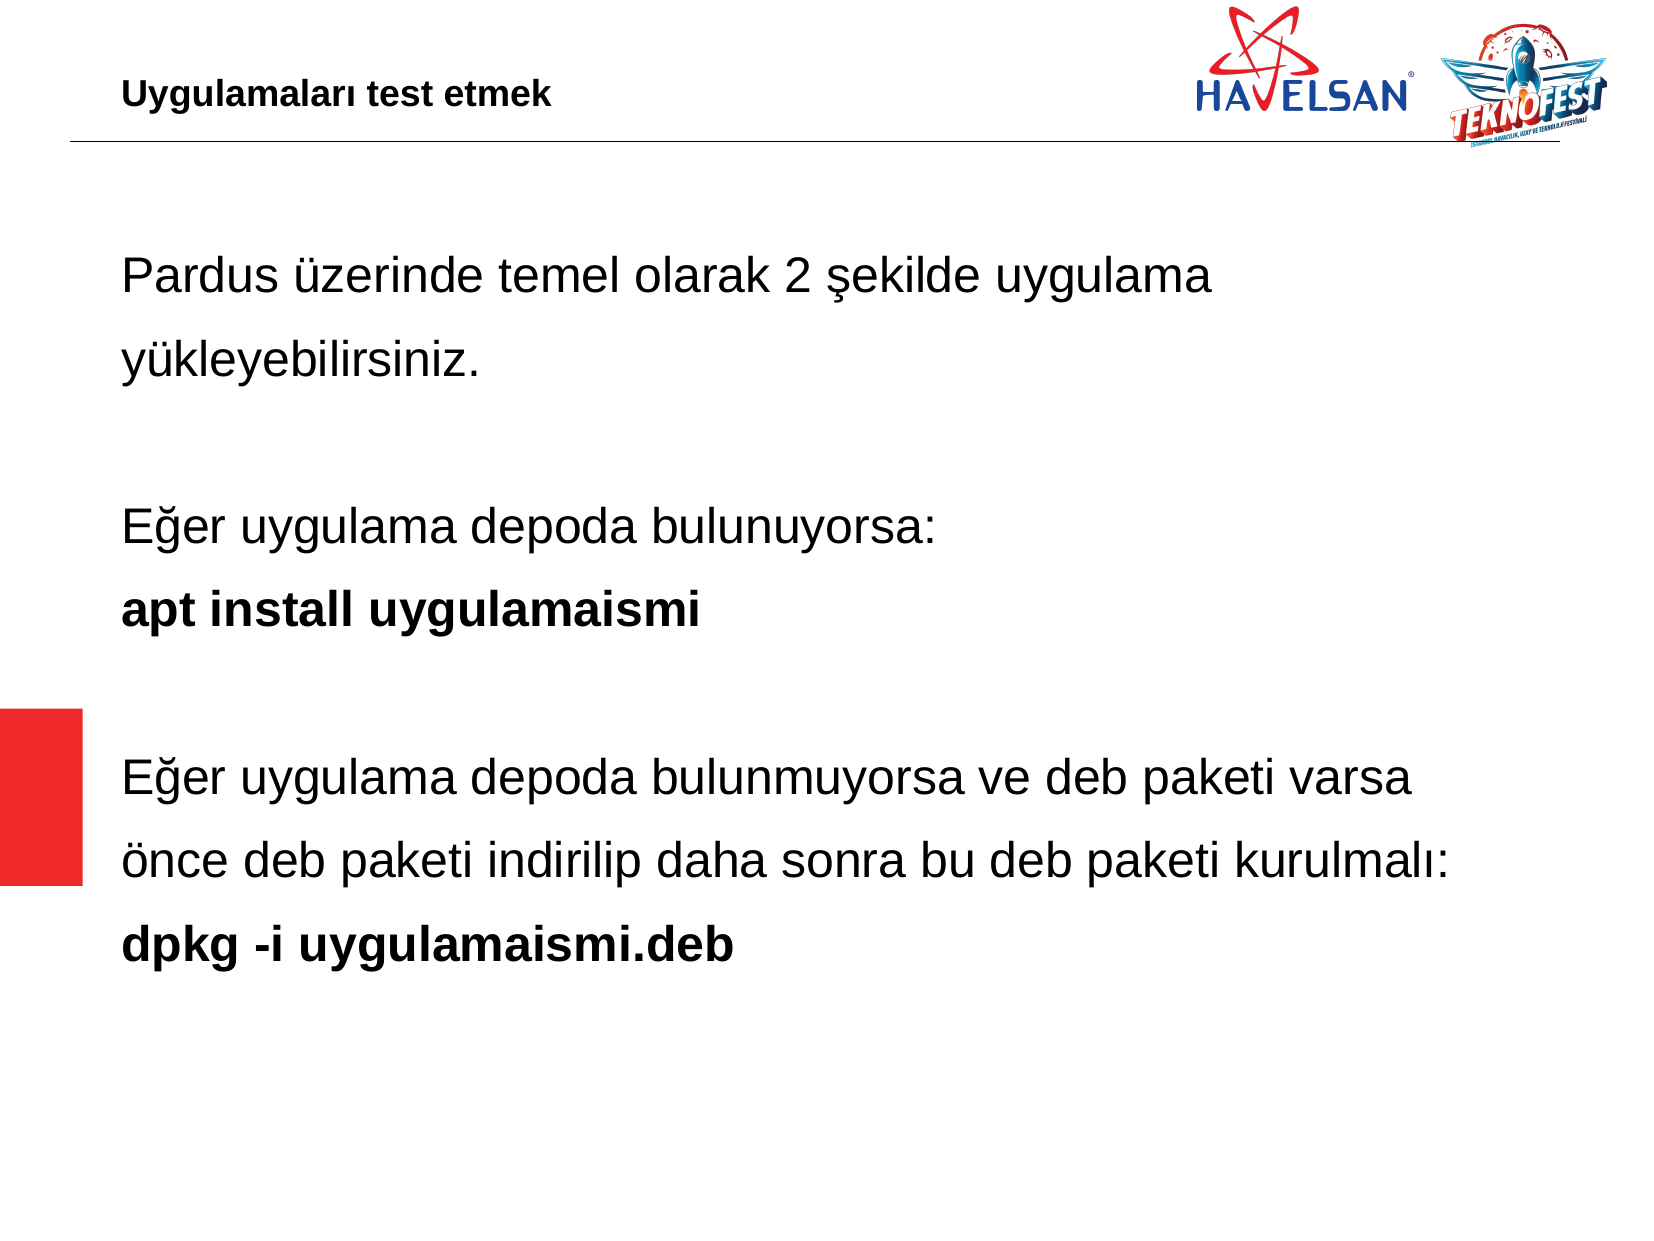

Uygulamaları test etmek
Pardus üzerinde temel olarak 2 şekilde uygulama yükleyebilirsiniz.
Eğer uygulama depoda bulunuyorsa:
apt install uygulamaismi
Eğer uygulama depoda bulunmuyorsa ve deb paketi varsa önce deb paketi indirilip daha sonra bu deb paketi kurulmalı:
dpkg -i uygulamaismi.deb